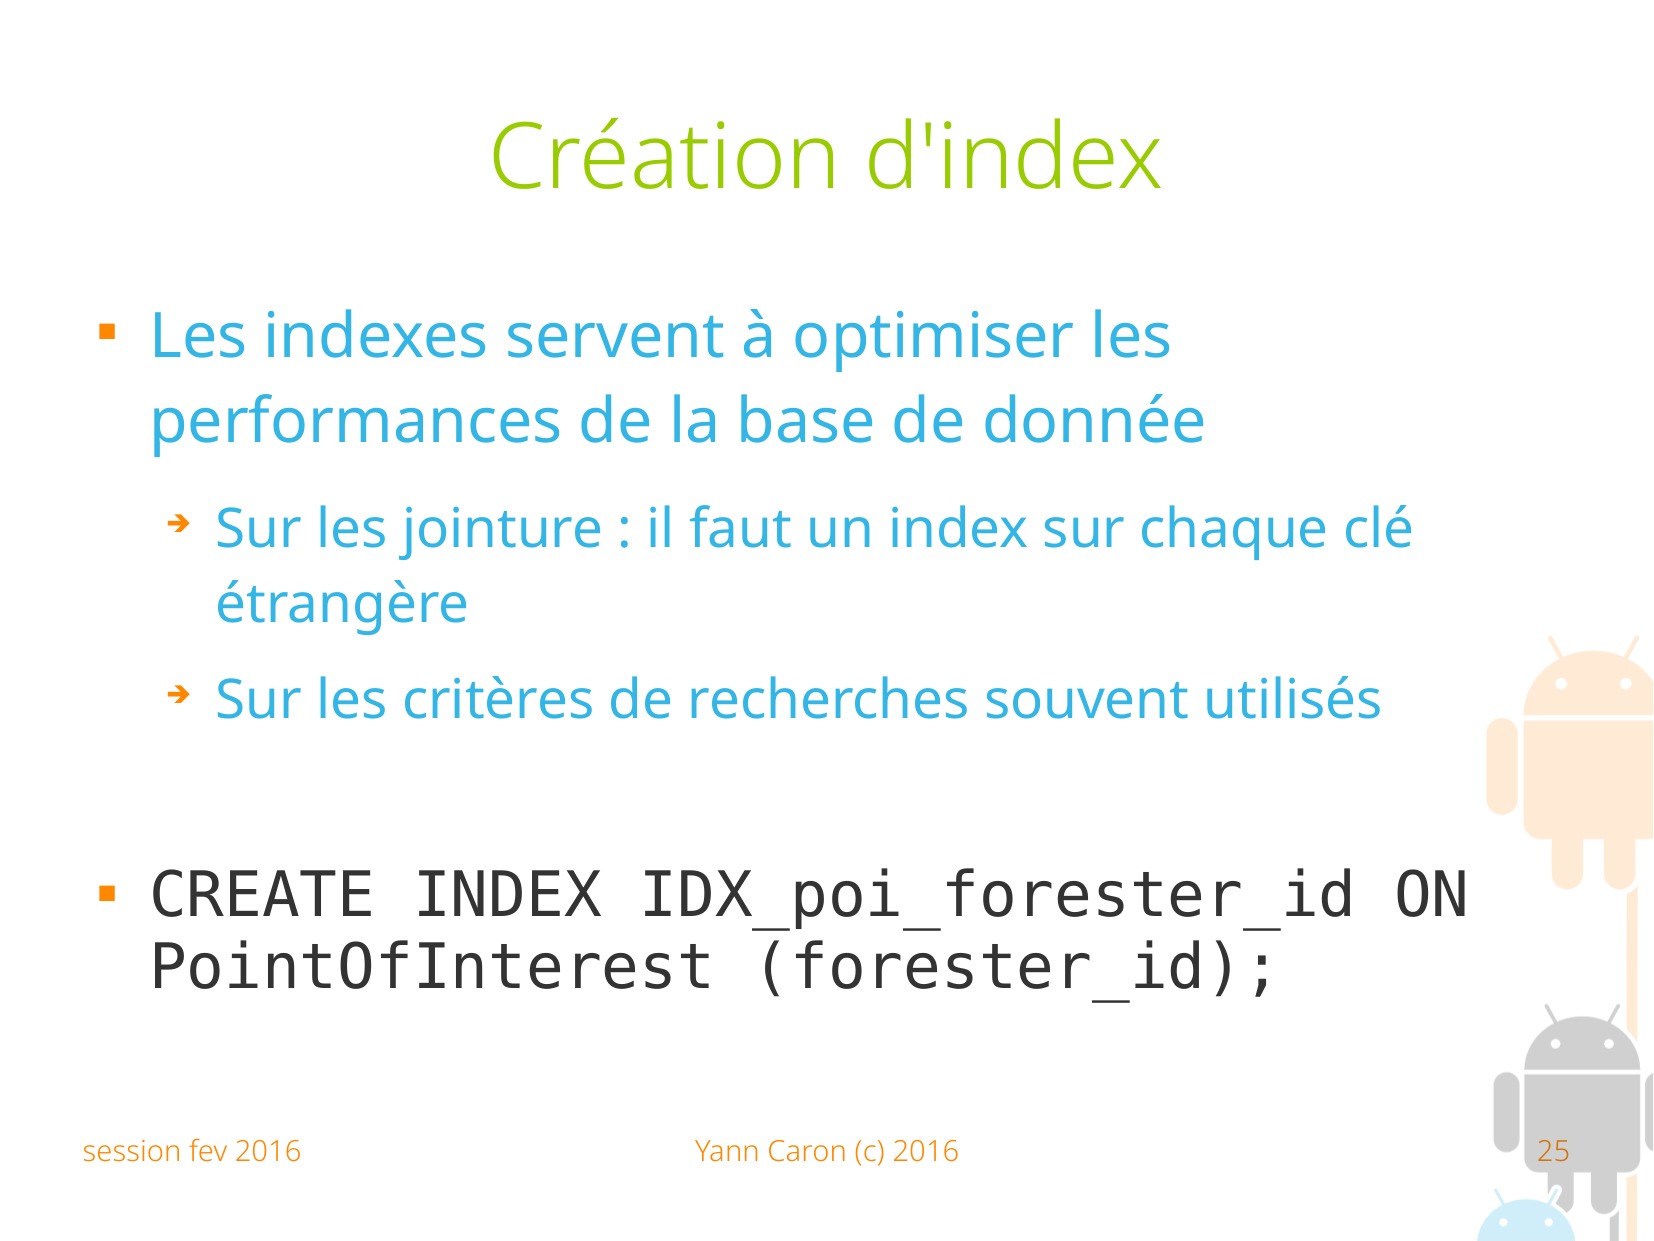

# Création d'index
Les indexes servent à optimiser les performances de la base de donnée
Sur les jointure : il faut un index sur chaque clé étrangère
Sur les critères de recherches souvent utilisés
CREATE INDEX IDX_poi_forester_id ON PointOfInterest (forester_id);
session fev 2016
Yann Caron (c) 2016
25